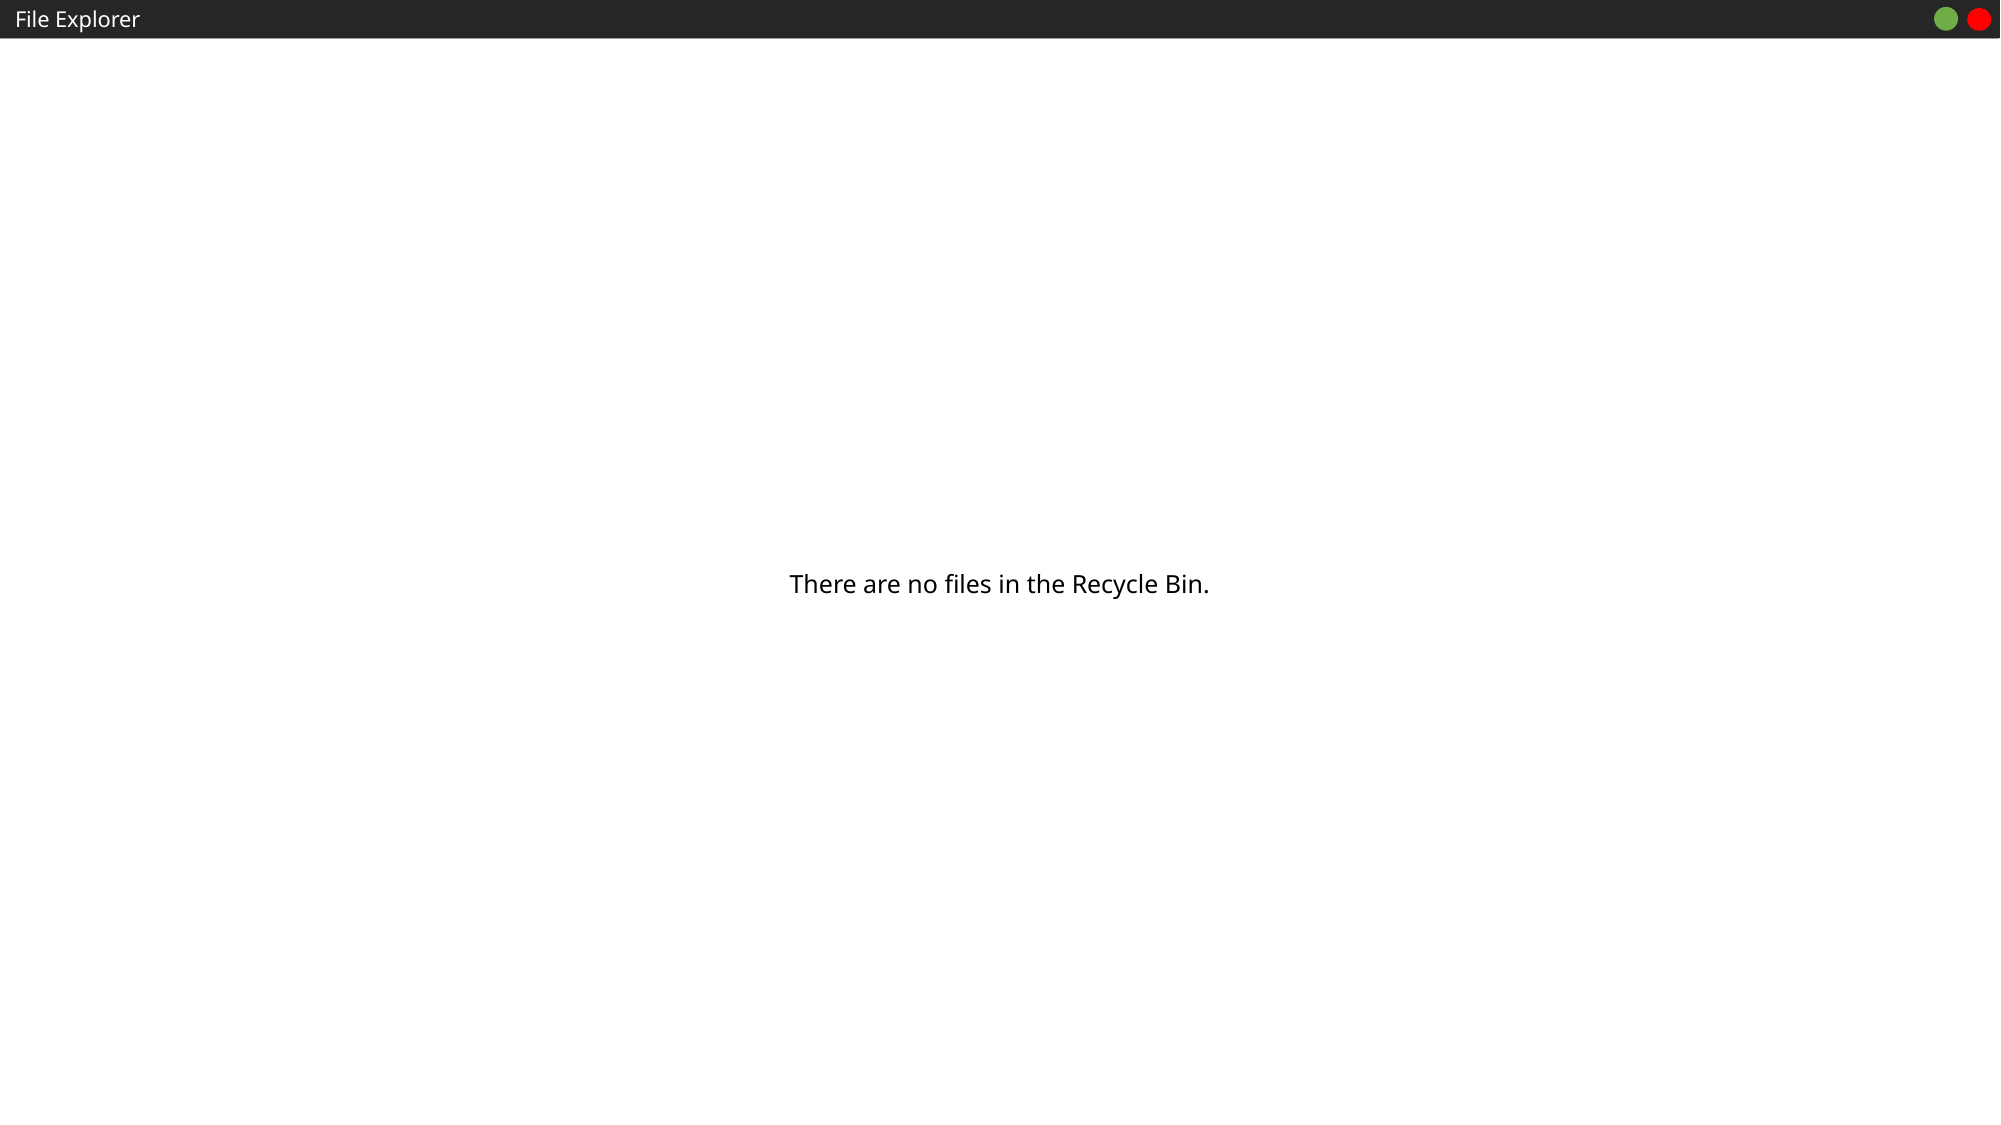

File Explorer
There are no files in the Recycle Bin.